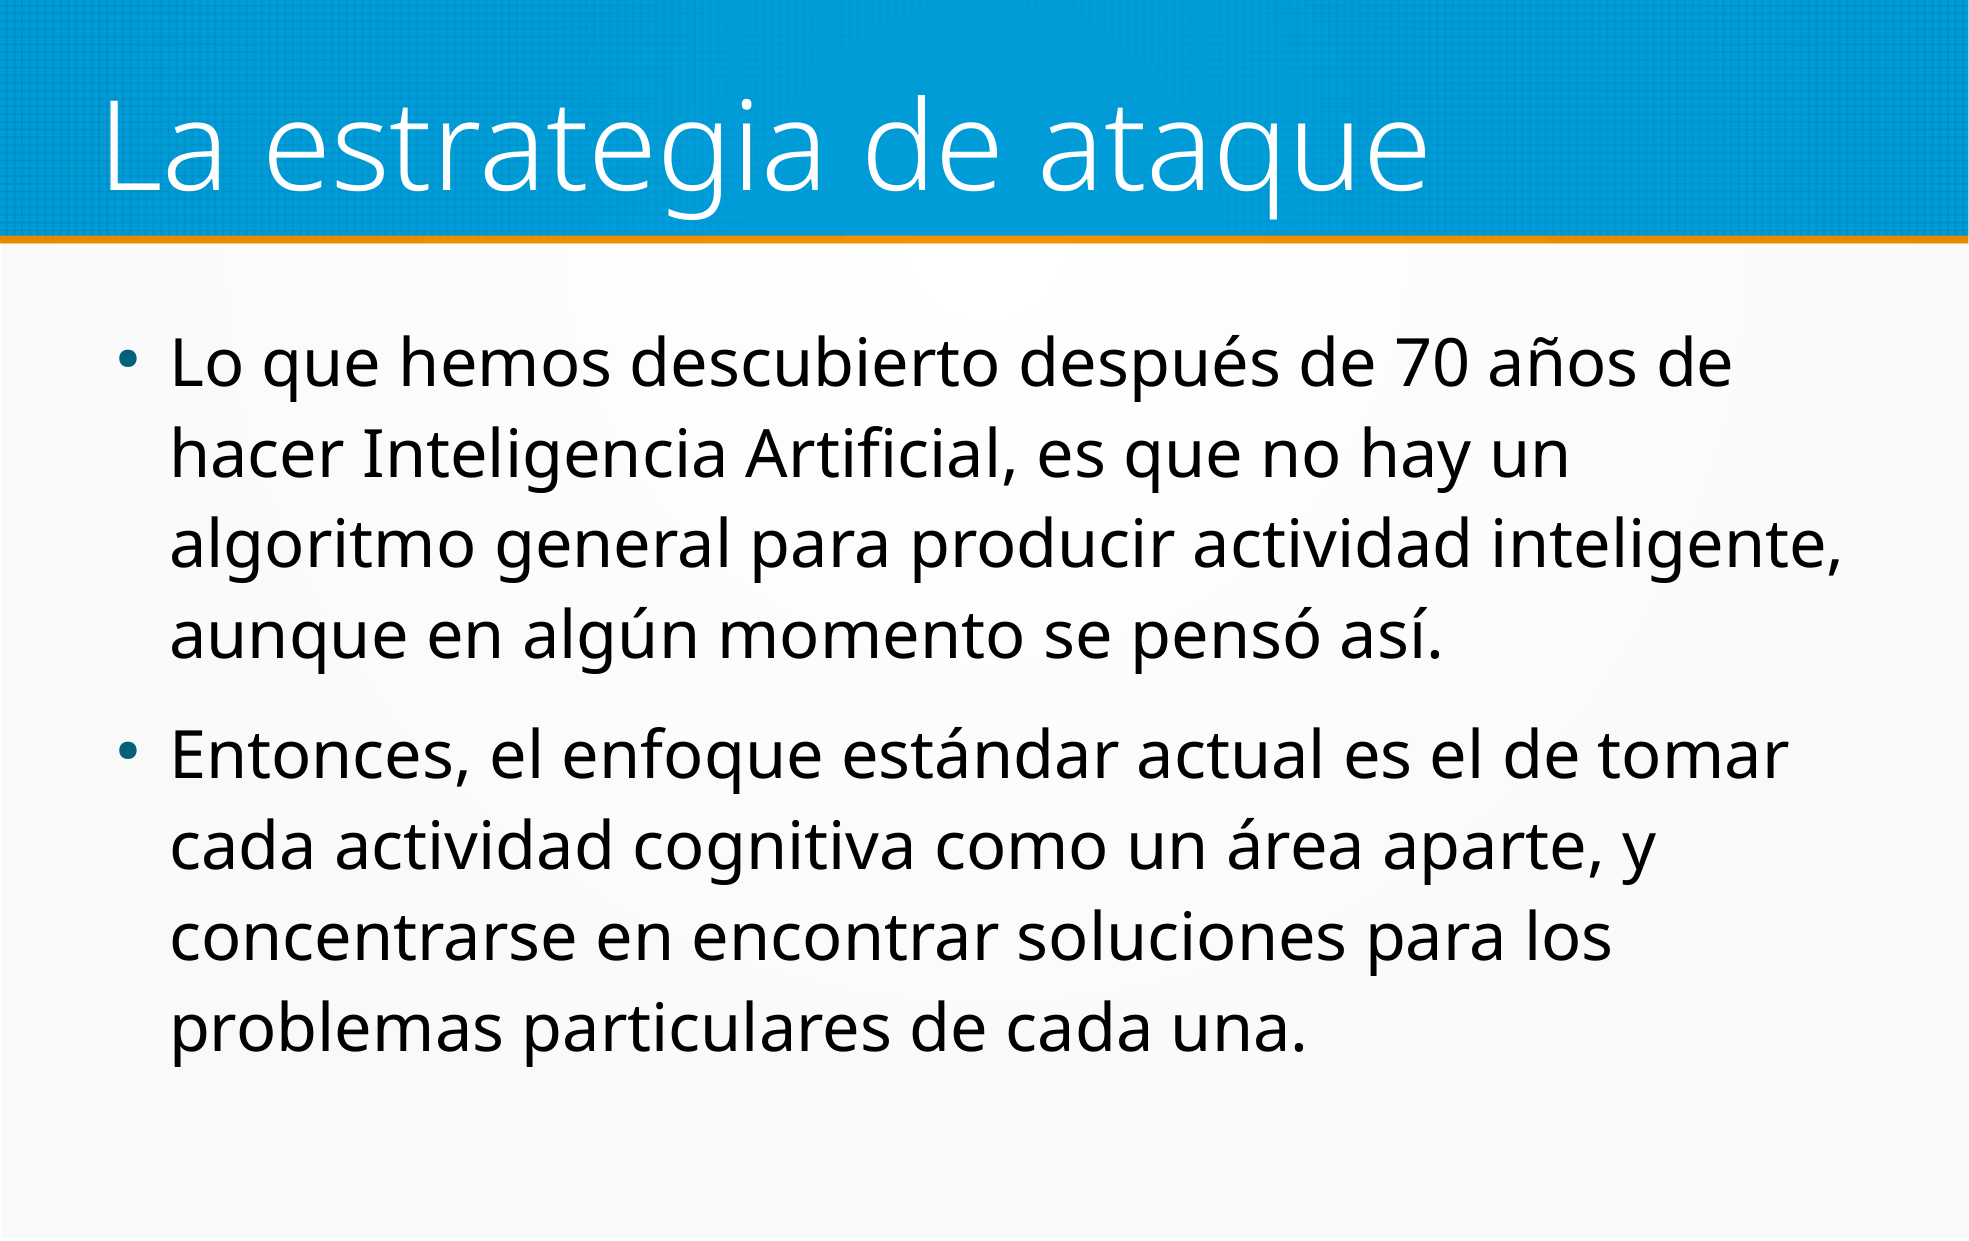

# La estrategia de ataque
Lo que hemos descubierto después de 70 años de hacer Inteligencia Artificial, es que no hay un algoritmo general para producir actividad inteligente, aunque en algún momento se pensó así.
Entonces, el enfoque estándar actual es el de tomar cada actividad cognitiva como un área aparte, y concentrarse en encontrar soluciones para los problemas particulares de cada una.